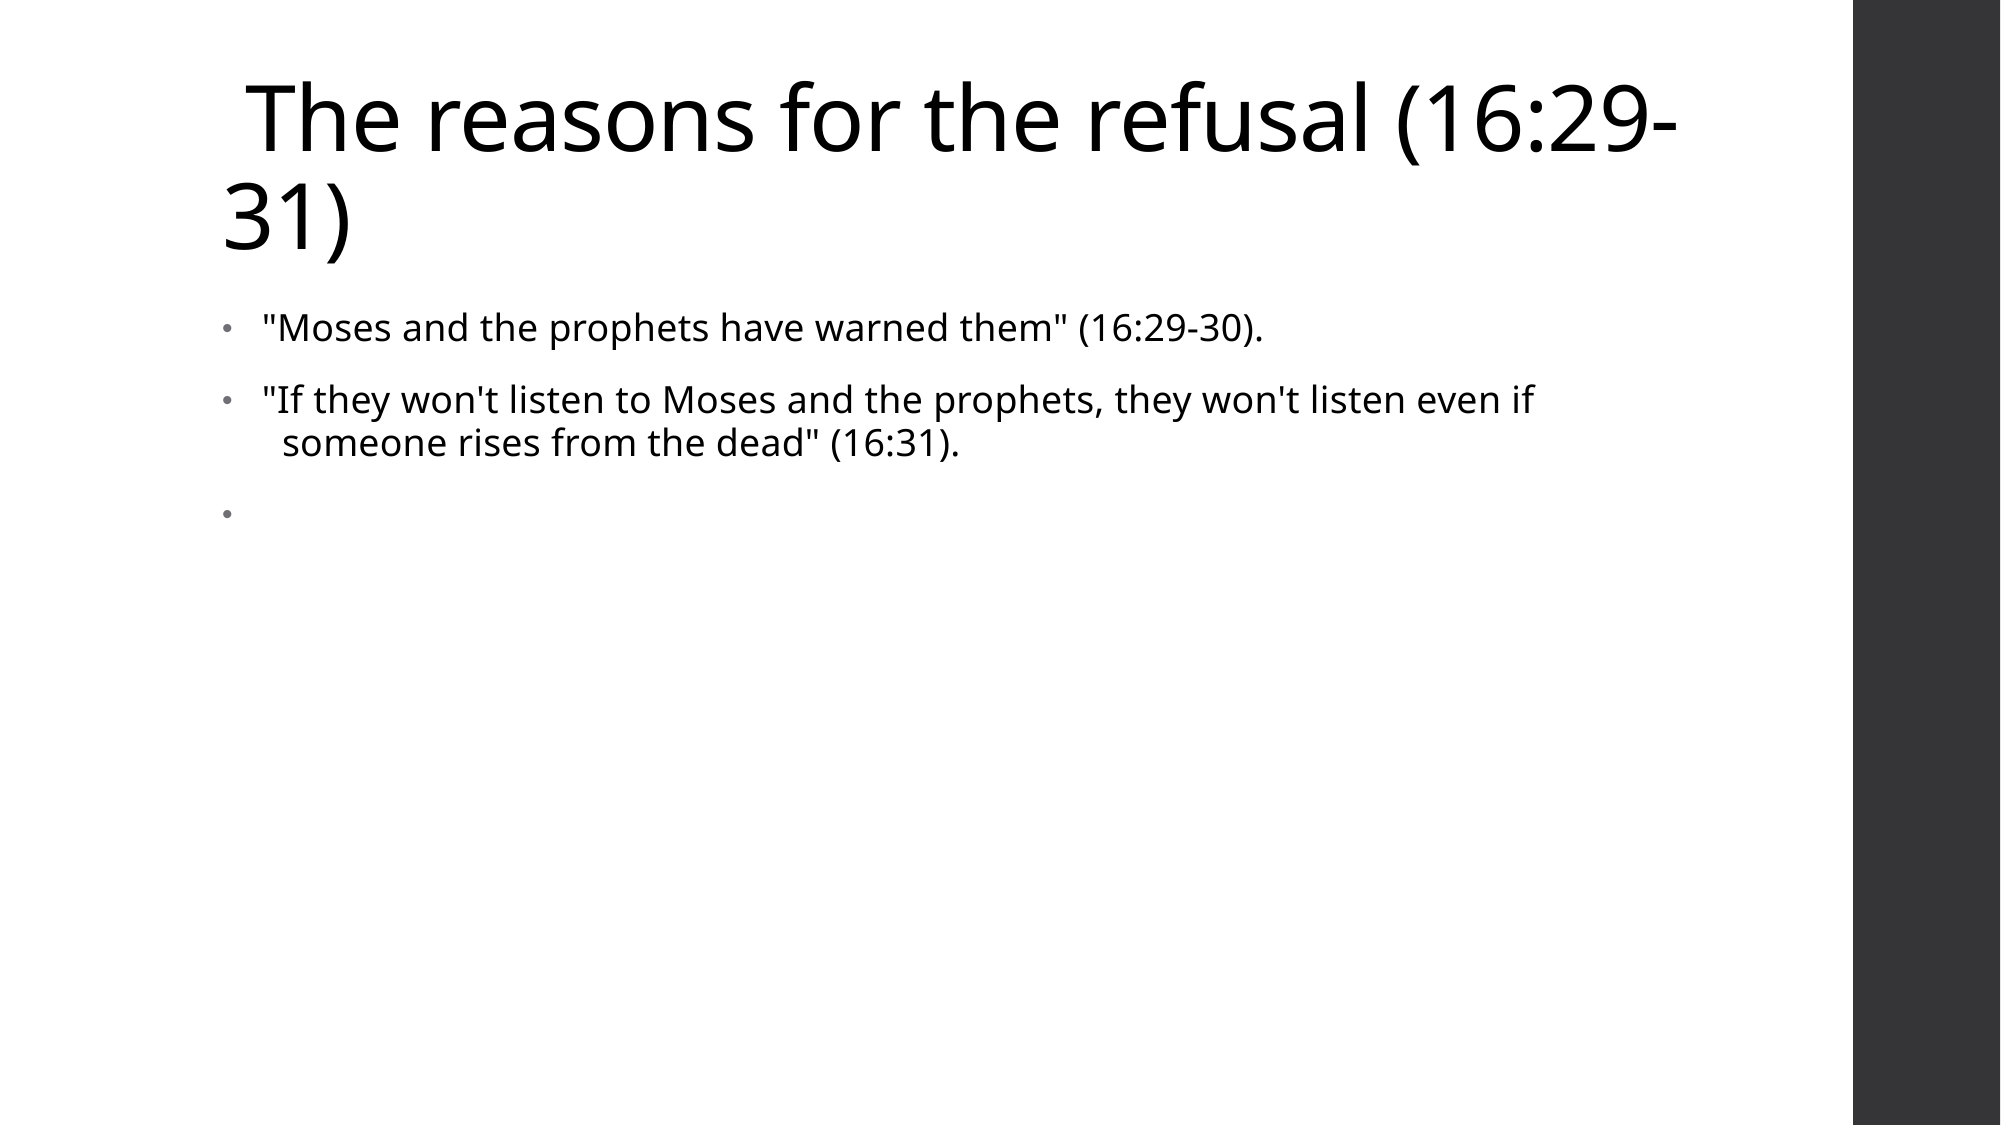

# The reasons for the refusal (16:29-31)
 "Moses and the prophets have warned them" (16:29-30).
 "If they won't listen to Moses and the prophets, they won't listen even if someone rises from the dead" (16:31).